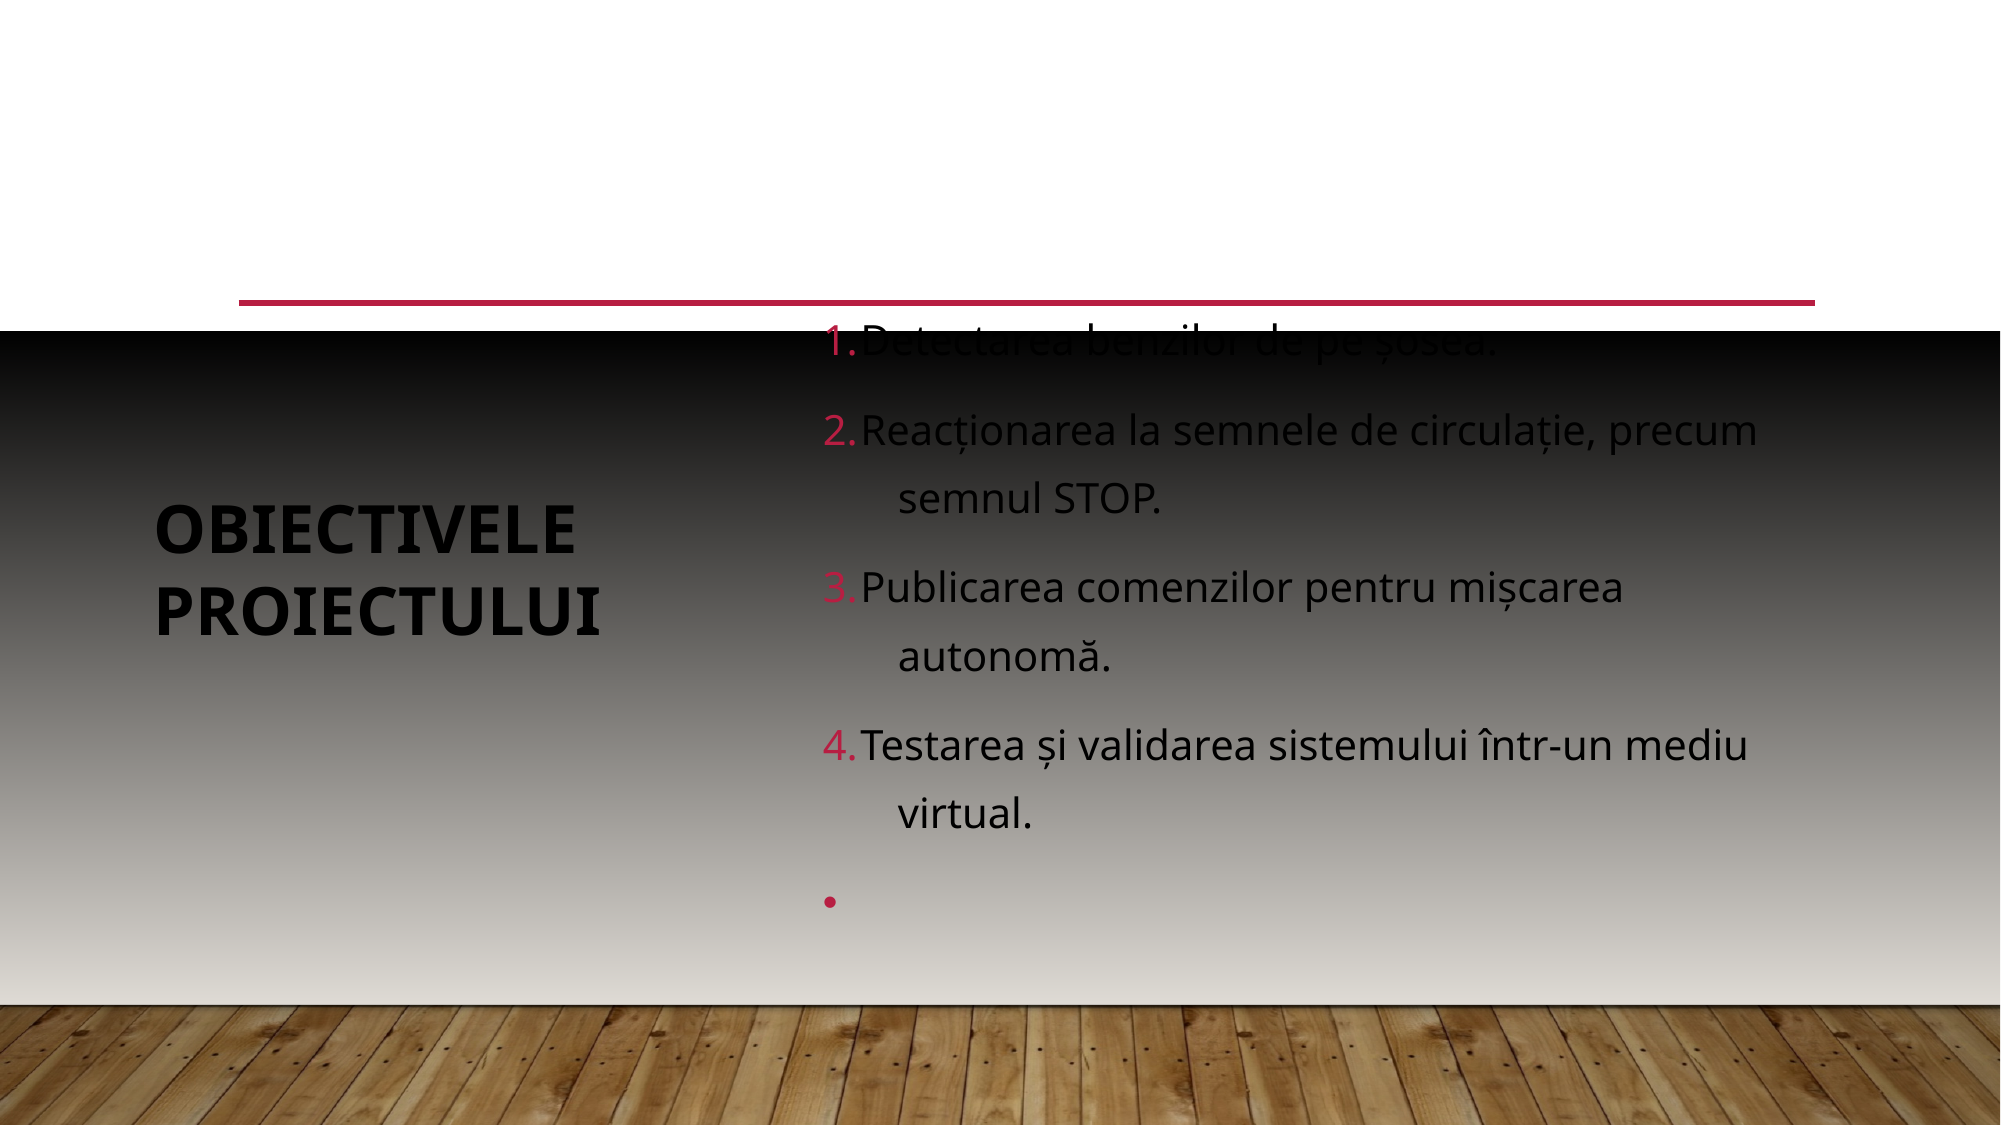

# Obiectivele Proiectului
Detectarea benzilor de pe șosea.
Reacționarea la semnele de circulație, precum semnul STOP.
Publicarea comenzilor pentru mișcarea autonomă.
Testarea și validarea sistemului într-un mediu virtual.